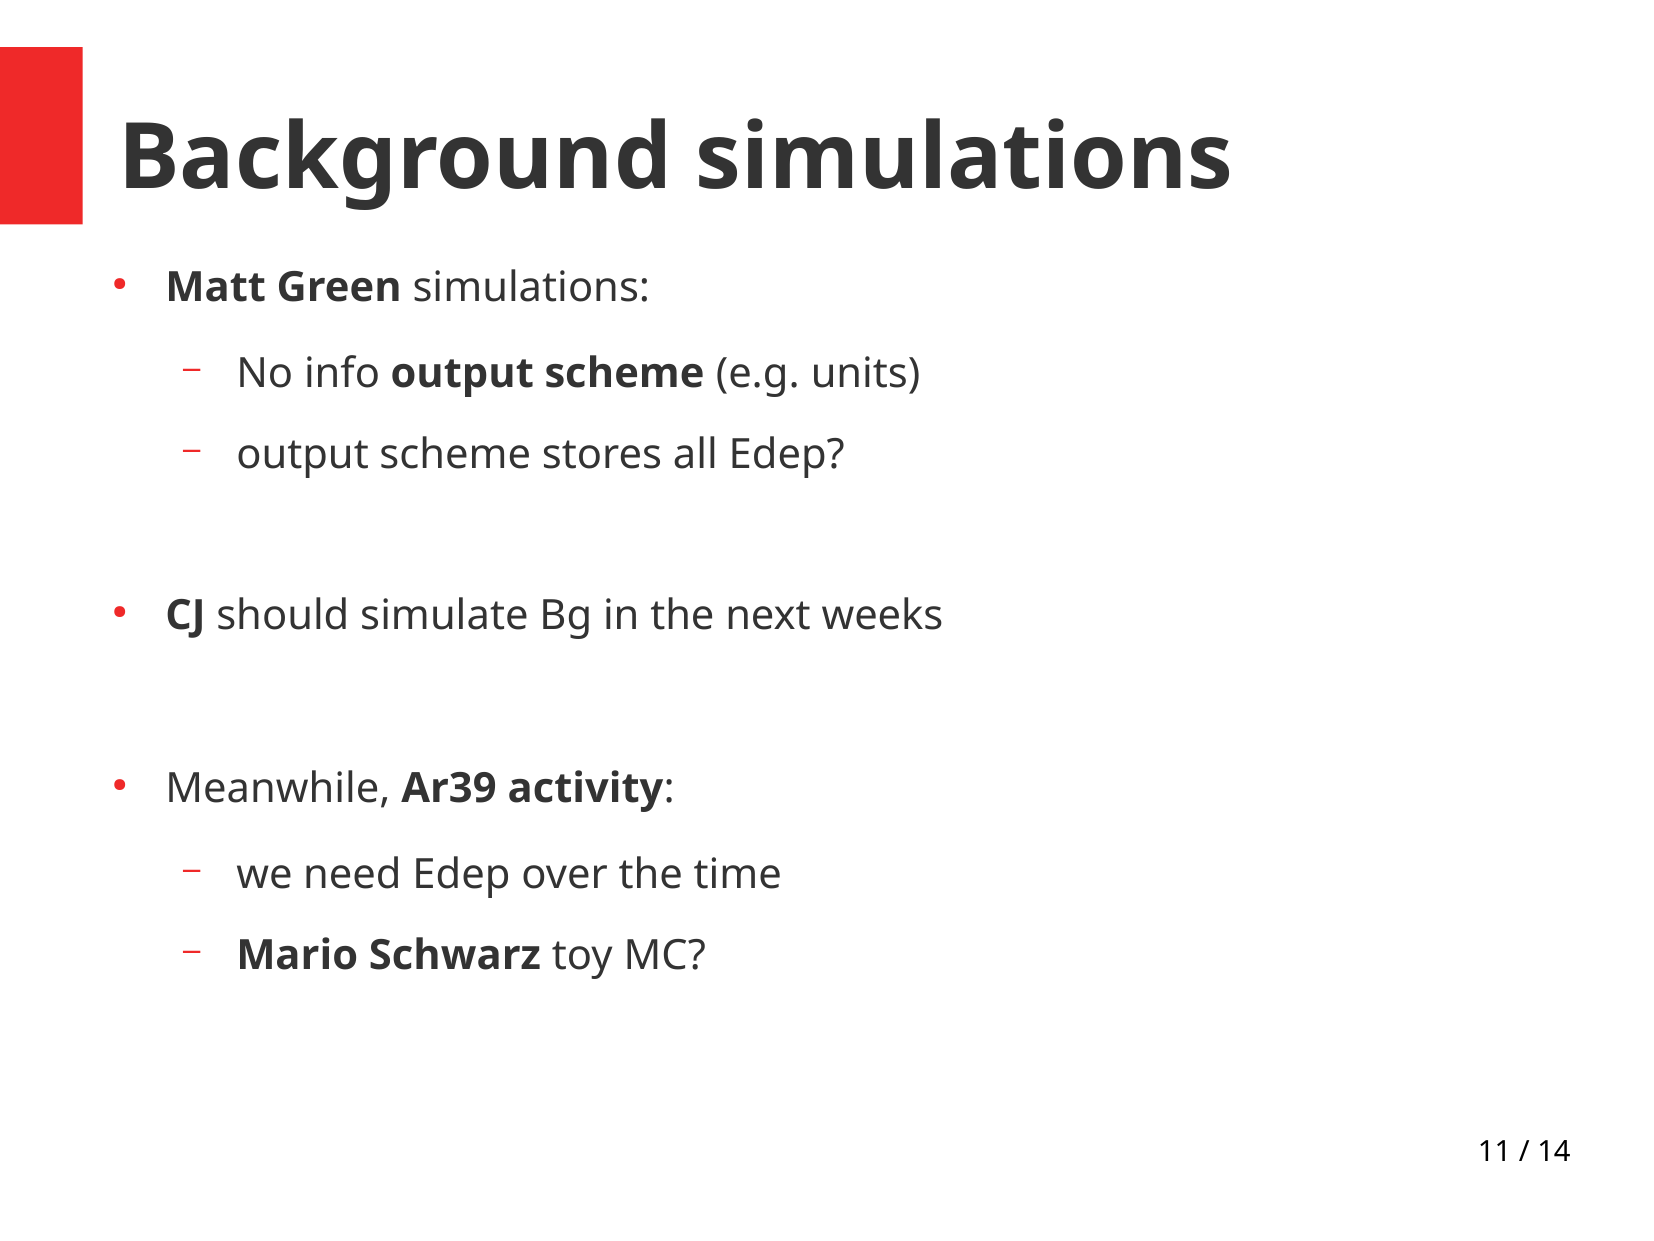

# Background simulations
Matt Green simulations:
No info output scheme (e.g. units)
output scheme stores all Edep?
CJ should simulate Bg in the next weeks
Meanwhile, Ar39 activity:
we need Edep over the time
Mario Schwarz toy MC?
11